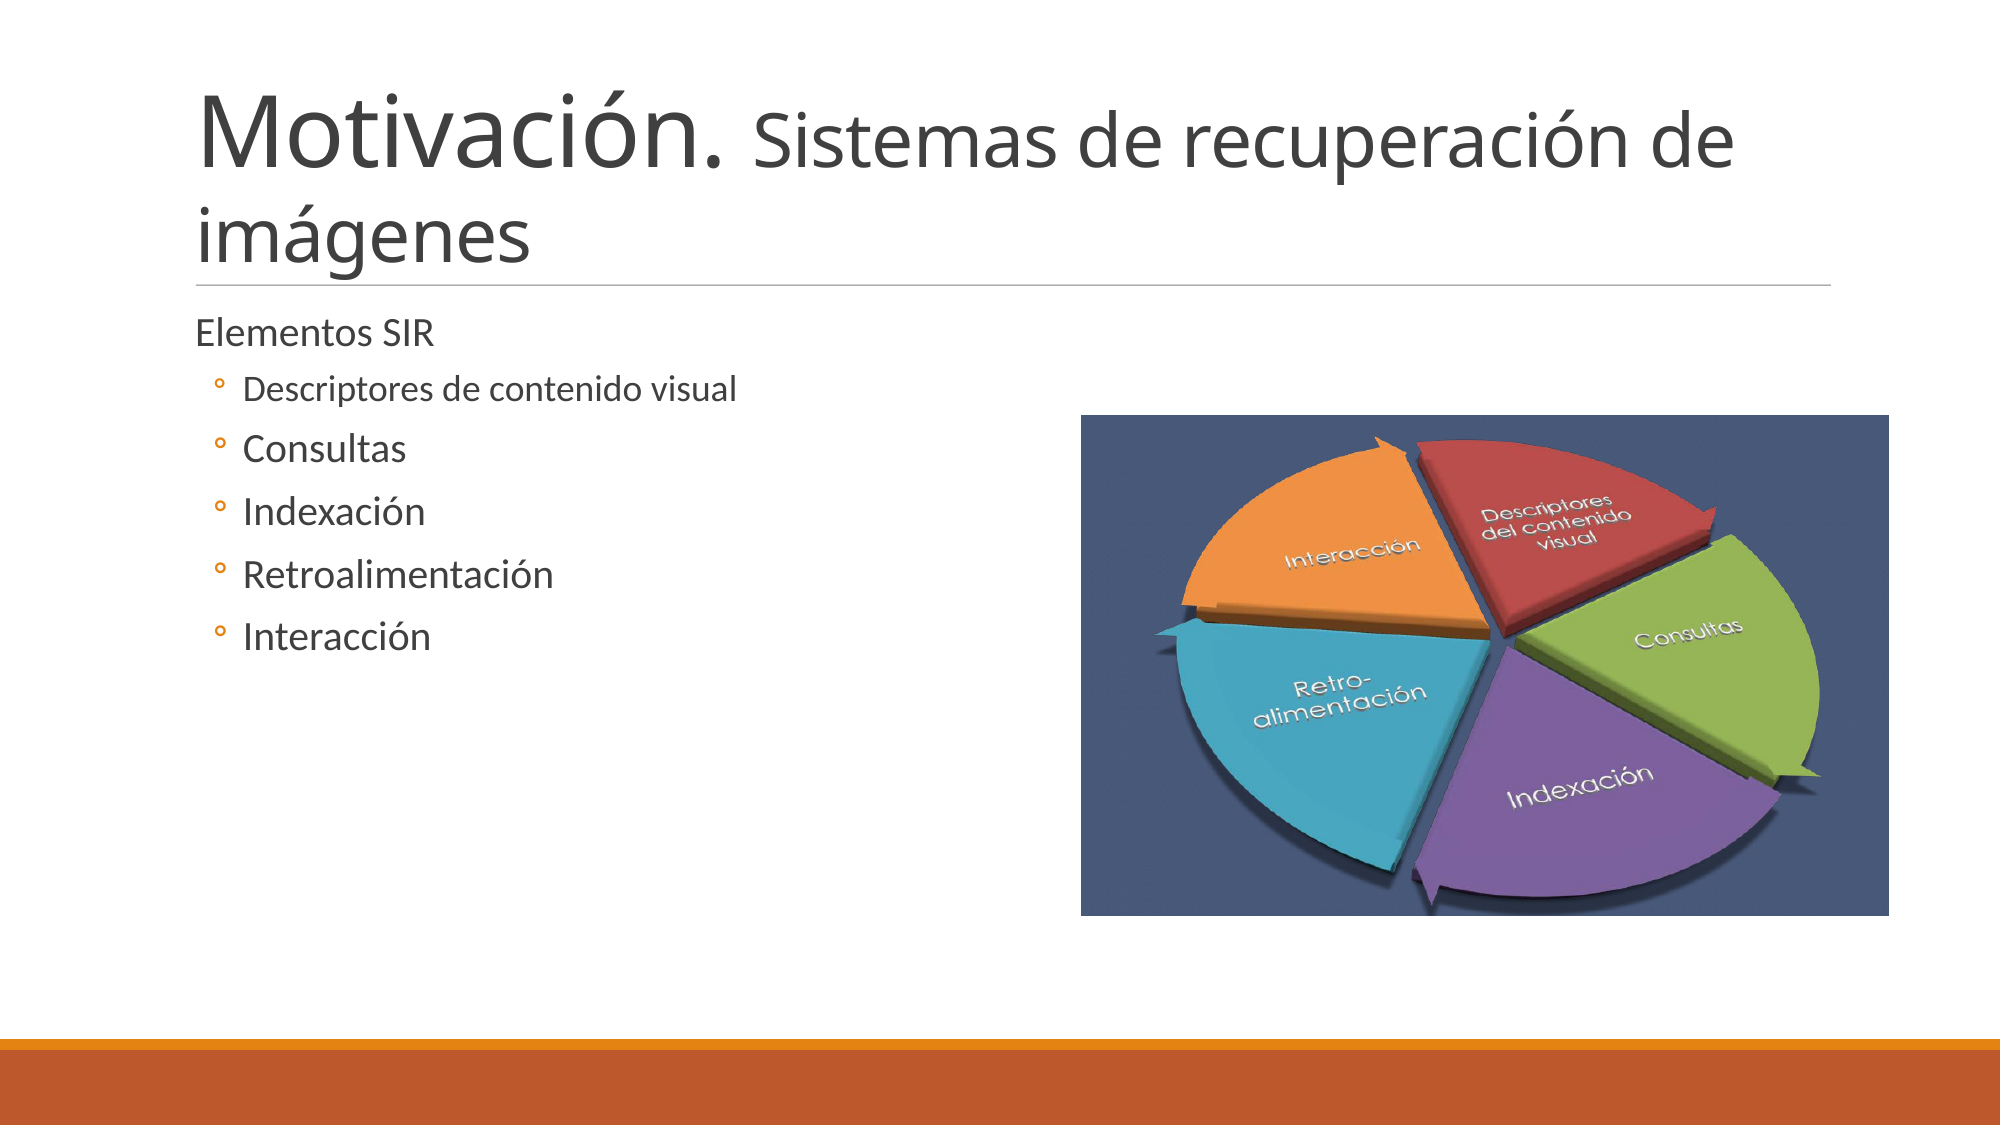

# Motivación. Sistemas de recuperación de imágenes
Elementos SIR
Descriptores de contenido visual
Consultas
Indexación
Retroalimentación
Interacción